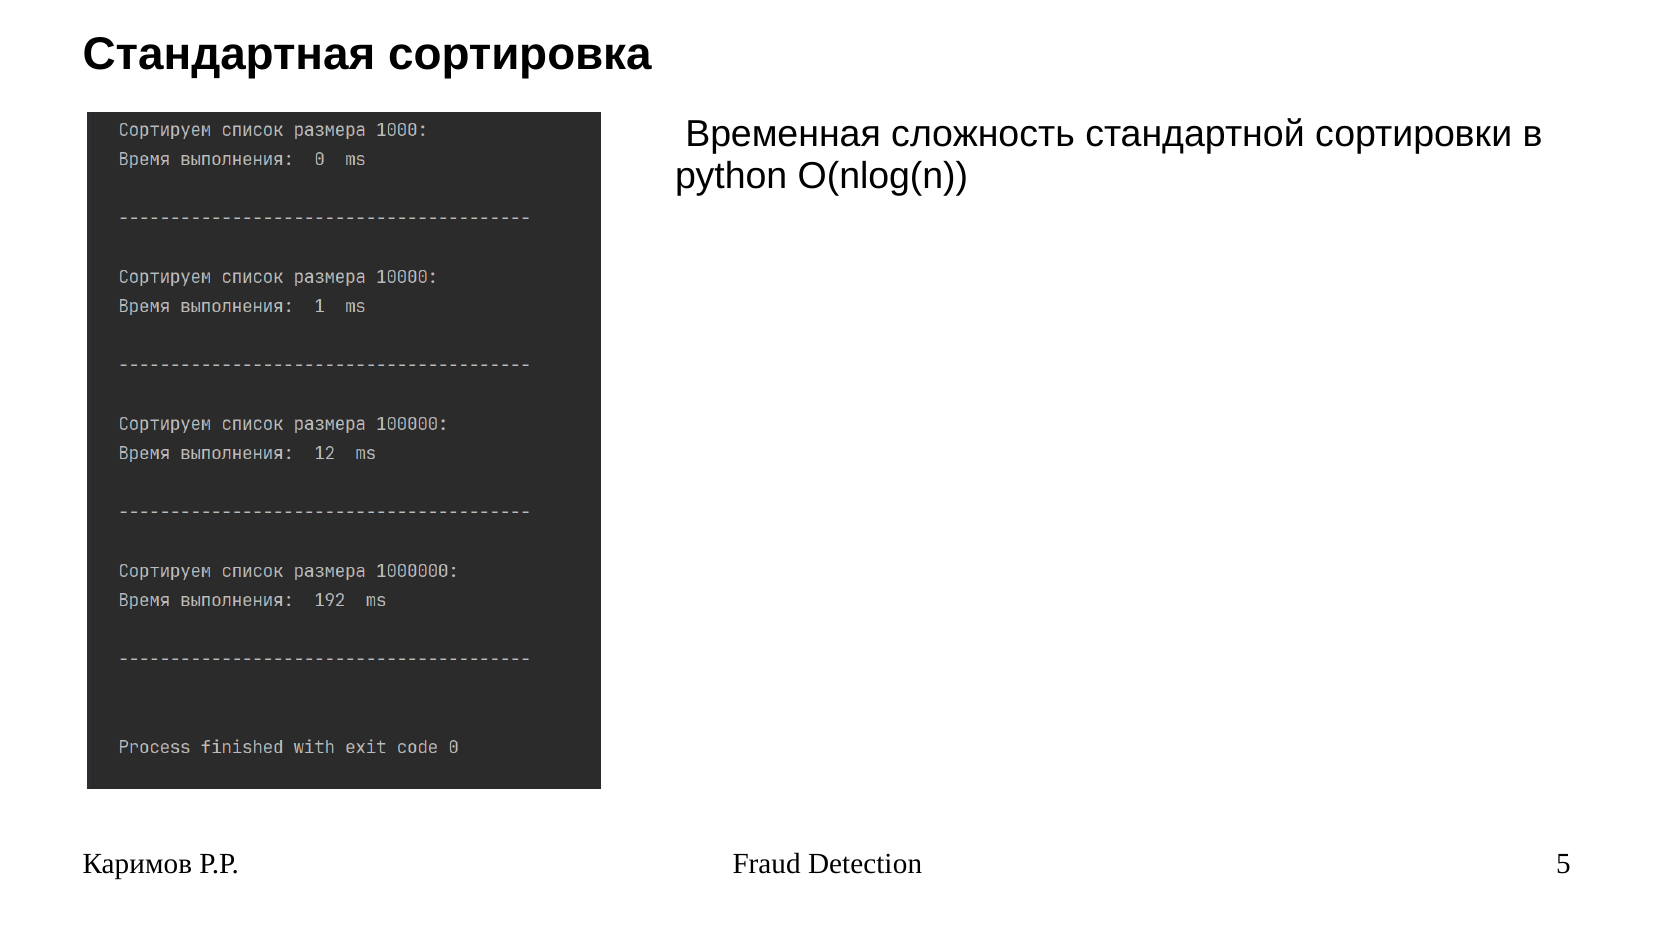

# Стандартная сортировка
 Временная сложность стандартной сортировки в python O(nlog(n))
5